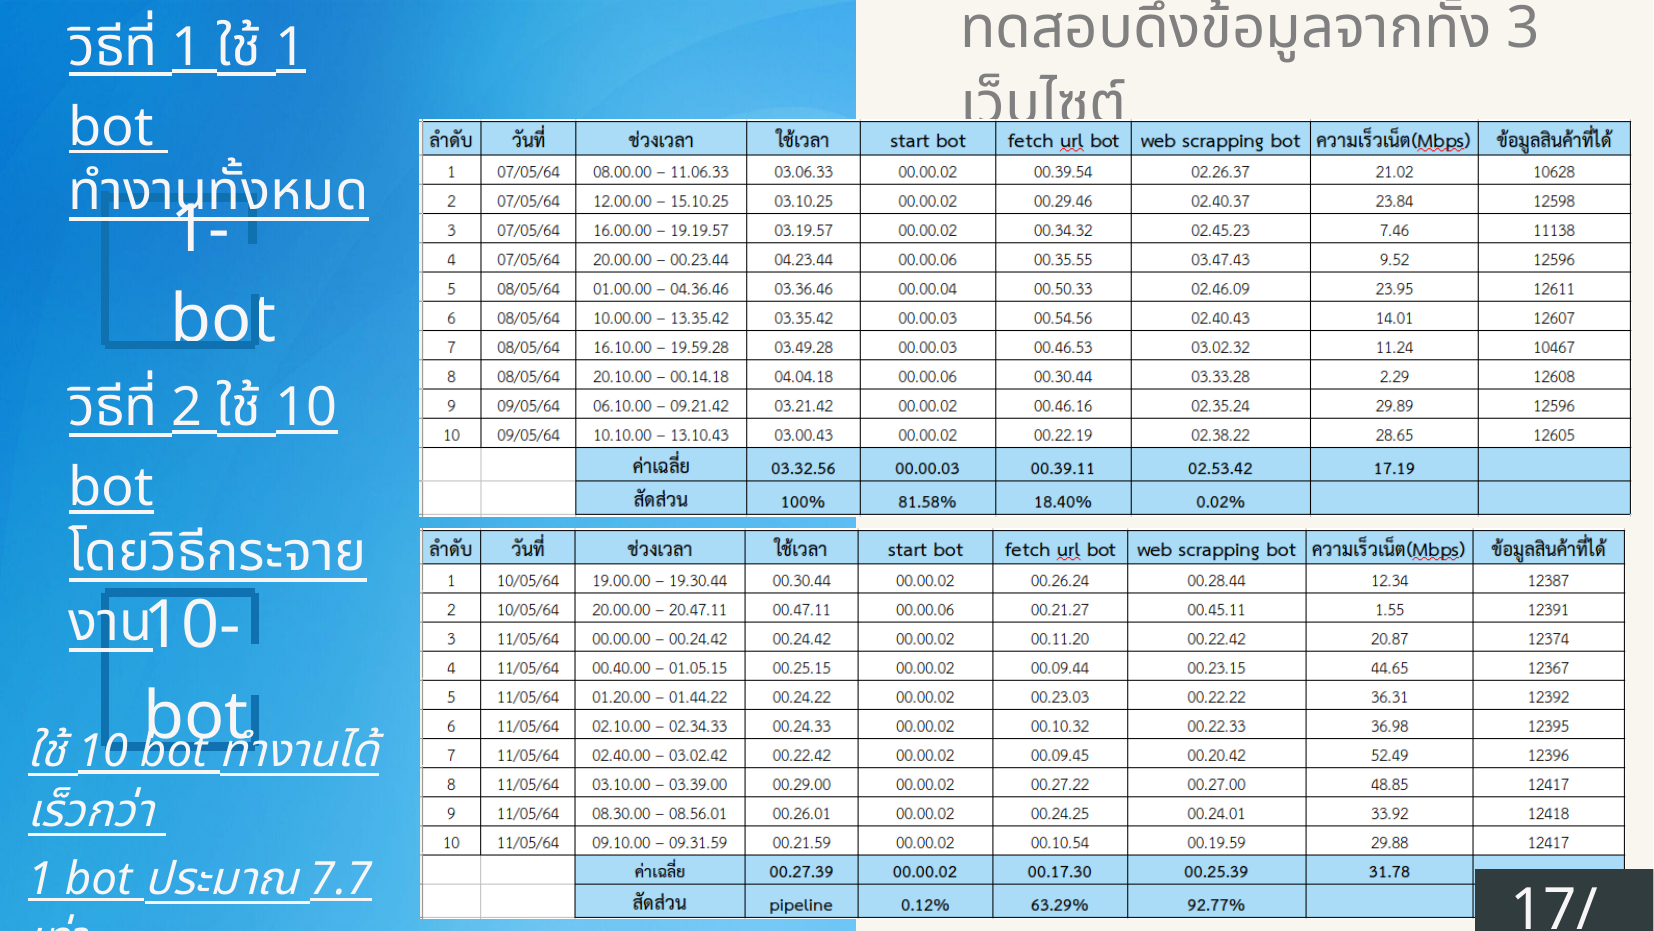

# ทดสอบดึงข้อมูลจากทั้ง 3 เว็บไซต์
วิธีที่ 1 ใช้ 1 bot
ทำงานทั้งหมด
1-bot
วิธีที่ 2 ใช้ 10 bot
โดยวิธีกระจายงาน
10-bot
ใช้ 10 bot ทำงานได้เร็วกว่า
1 bot ประมาณ 7.7 เท่า
17/33